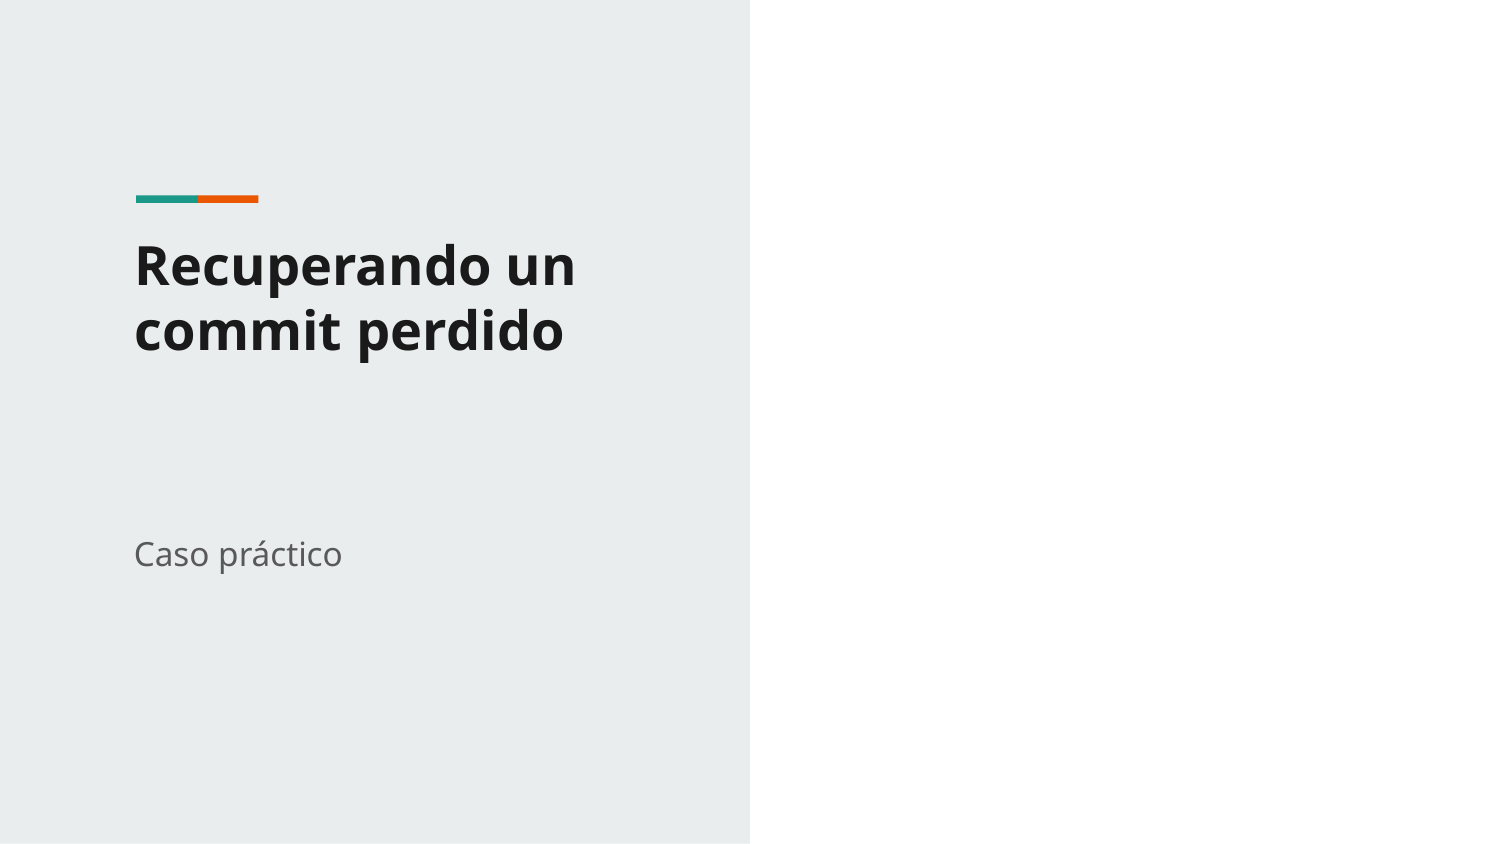

# Recuperando un commit perdido
Caso práctico